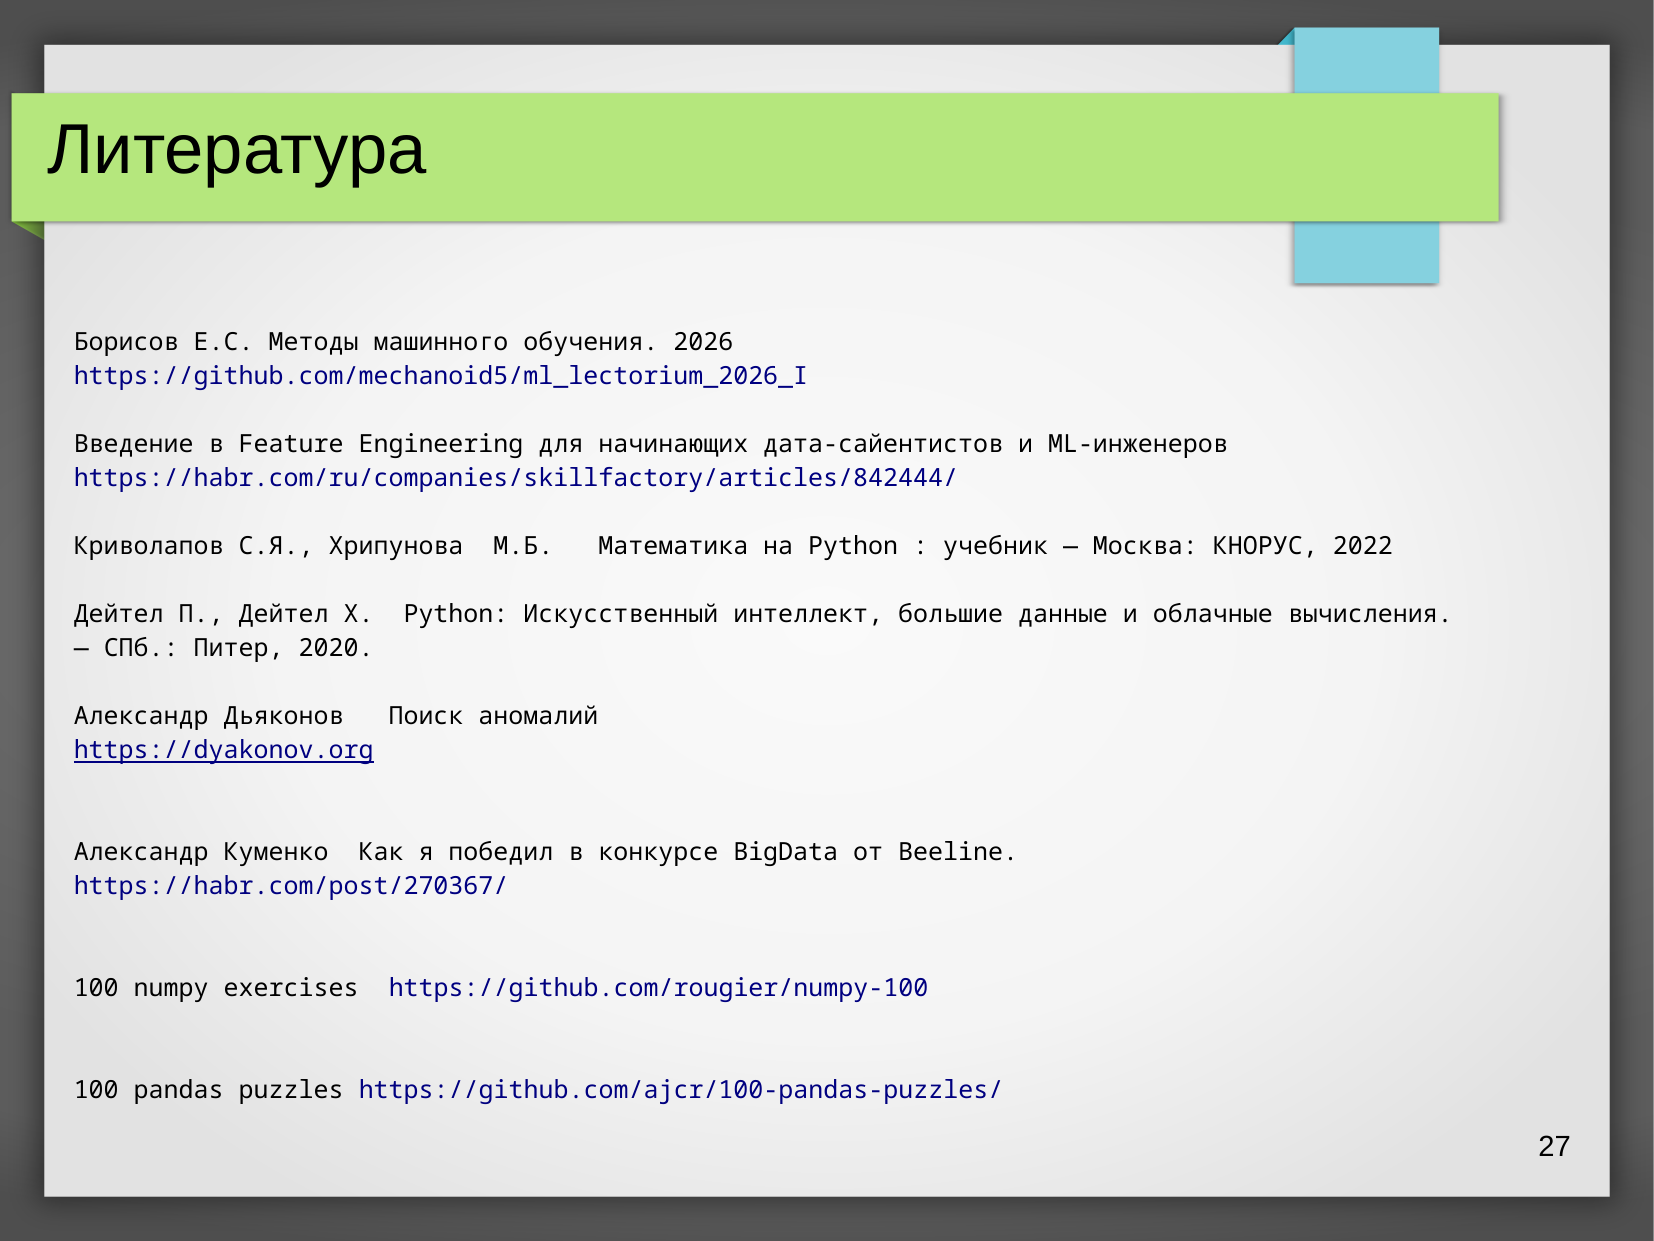

# Литература
Борисов Е.С. Методы машинного обучения. 2026
https://github.com/mechanoid5/ml_lectorium_2026_I
Введение в Feature Engineering для начинающих дата-сайентистов и ML-инженеров
https://habr.com/ru/companies/skillfactory/articles/842444/
Криволапов С.Я., Хрипунова М.Б. Математика на Python : учебник — Москва: КНОРУС, 2022
Дейтел П., Дейтел Х. Python: Искусственный интеллект, большие данные и облачные вычисления.
— СПб.: Питер, 2020.
Александр Дьяконов Поиск аномалий
https://dyakonov.org
Александр Куменко  Как я победил в конкурсе BigData от Beeline.
https://habr.com/post/270367/
100 numpy exercises https://github.com/rougier/numpy-100
100 pandas puzzles https://github.com/ajcr/100-pandas-puzzles/
27